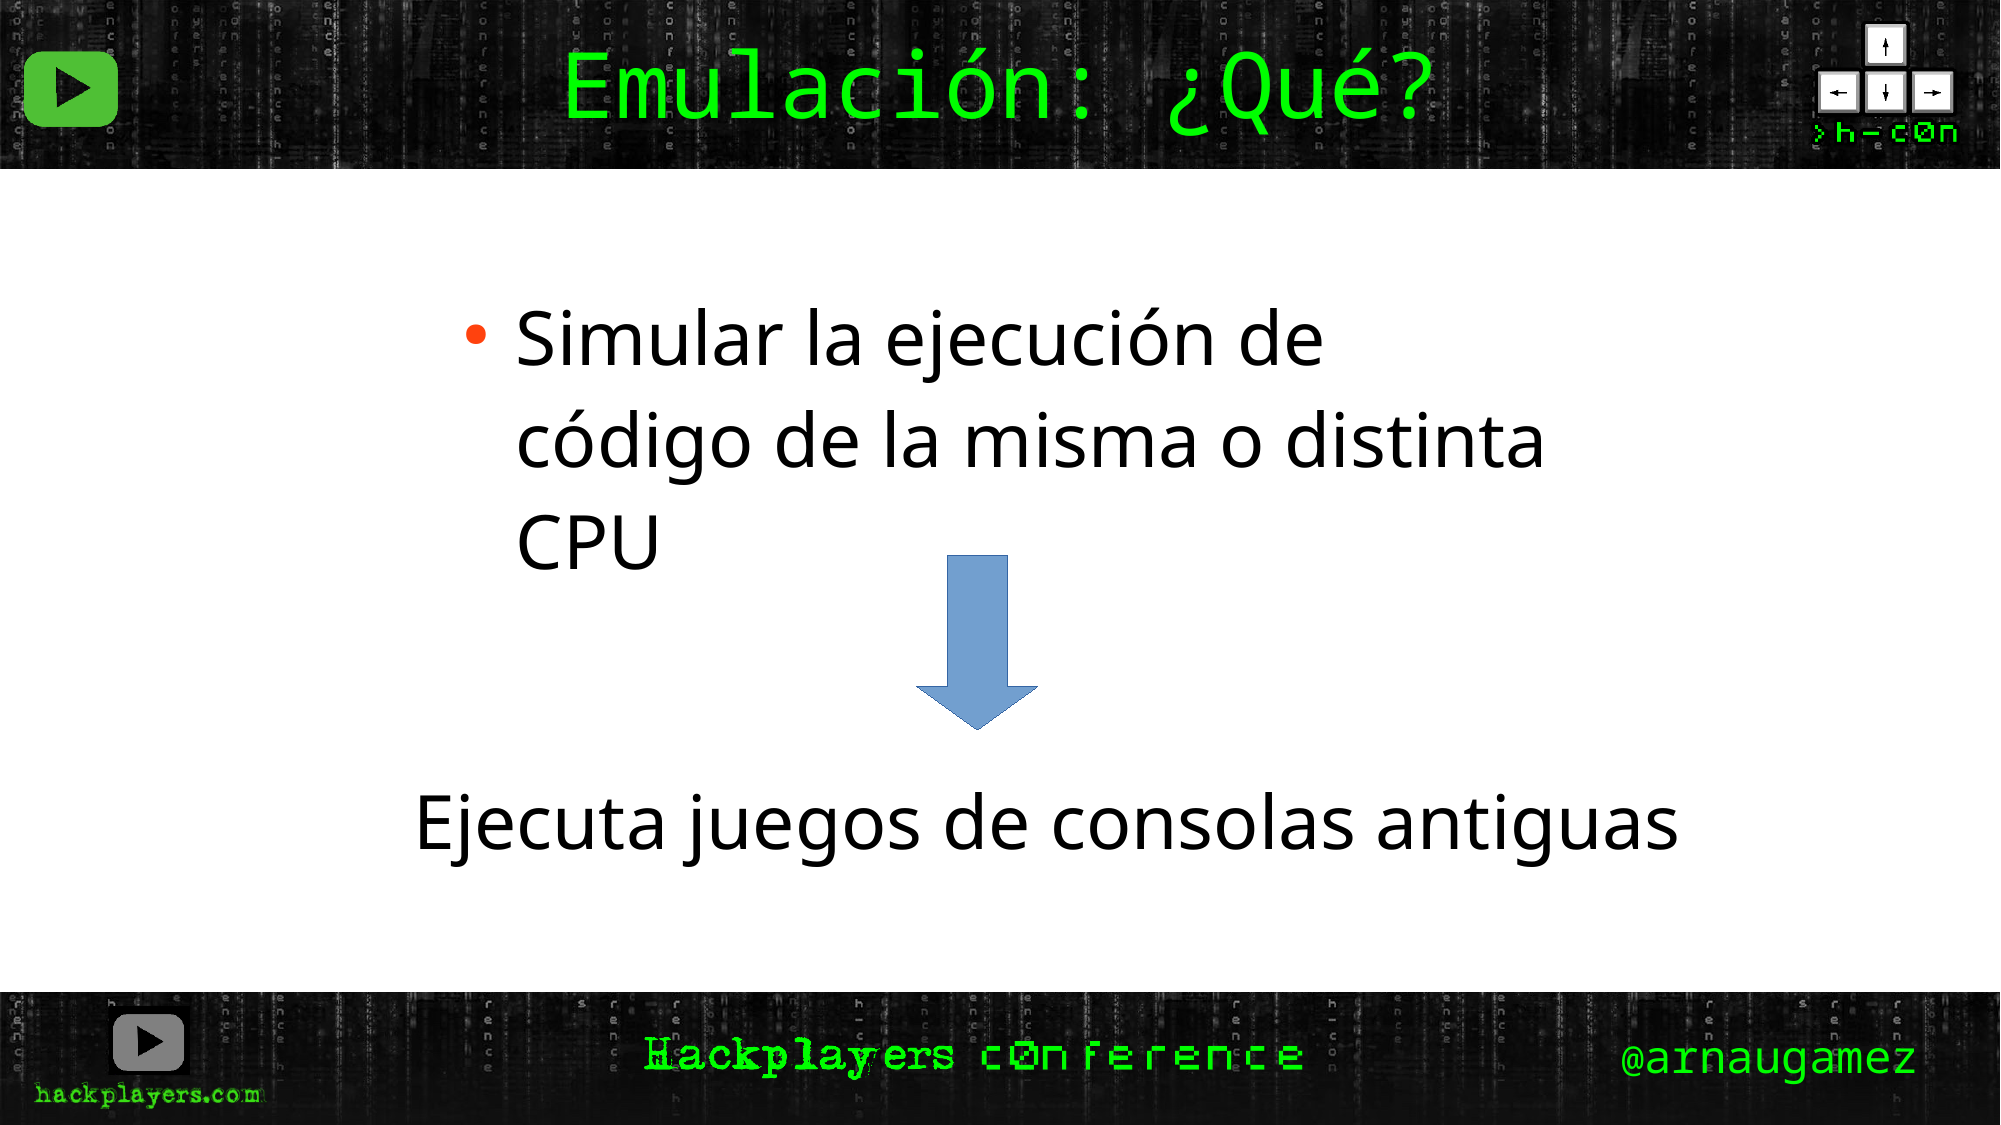

# Emulación: ¿Qué?
Simular la ejecución de código de la misma o distinta CPU
Ejecuta juegos de consolas antiguas